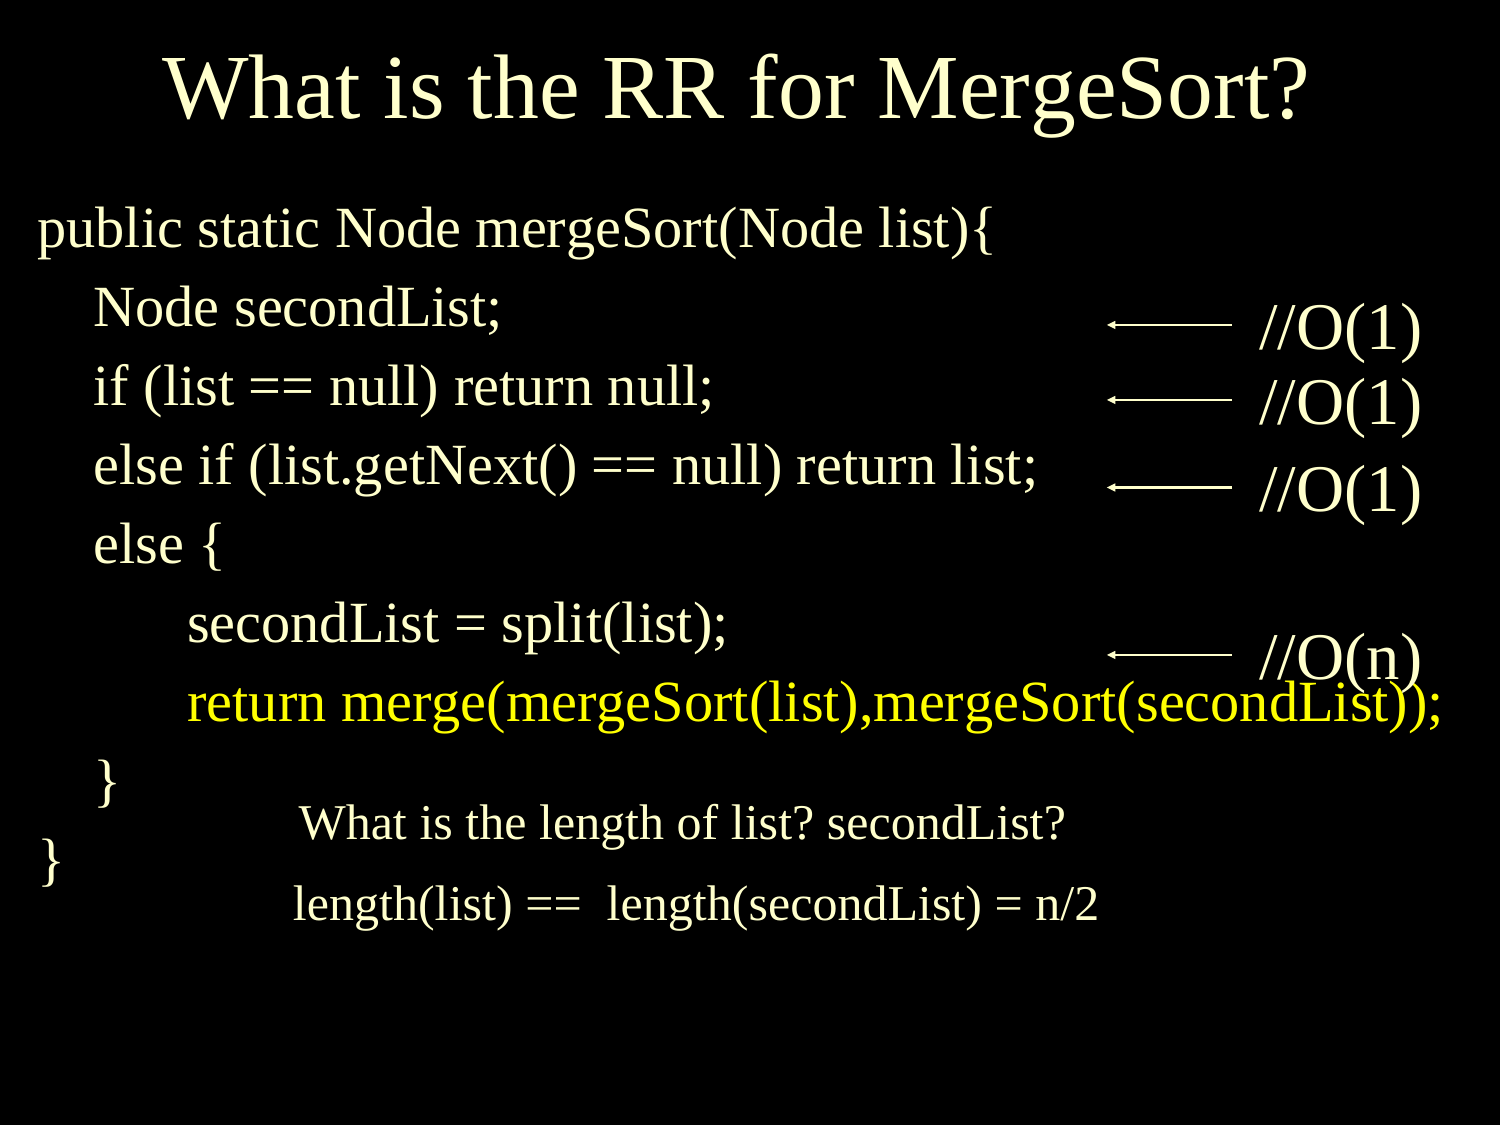

# What is the RR for MergeSort?
public static Node mergeSort(Node list){
	Node secondList;
	if (list == null) return null;
	else if (list.getNext() == null) return list;
	else {
		secondList = split(list);
		return merge(mergeSort(list),mergeSort(secondList));
	}
}
//O(1)
//O(1)
//O(1)
//O(n)
What is the length of list? secondList?
length(list) == length(secondList) = n/2